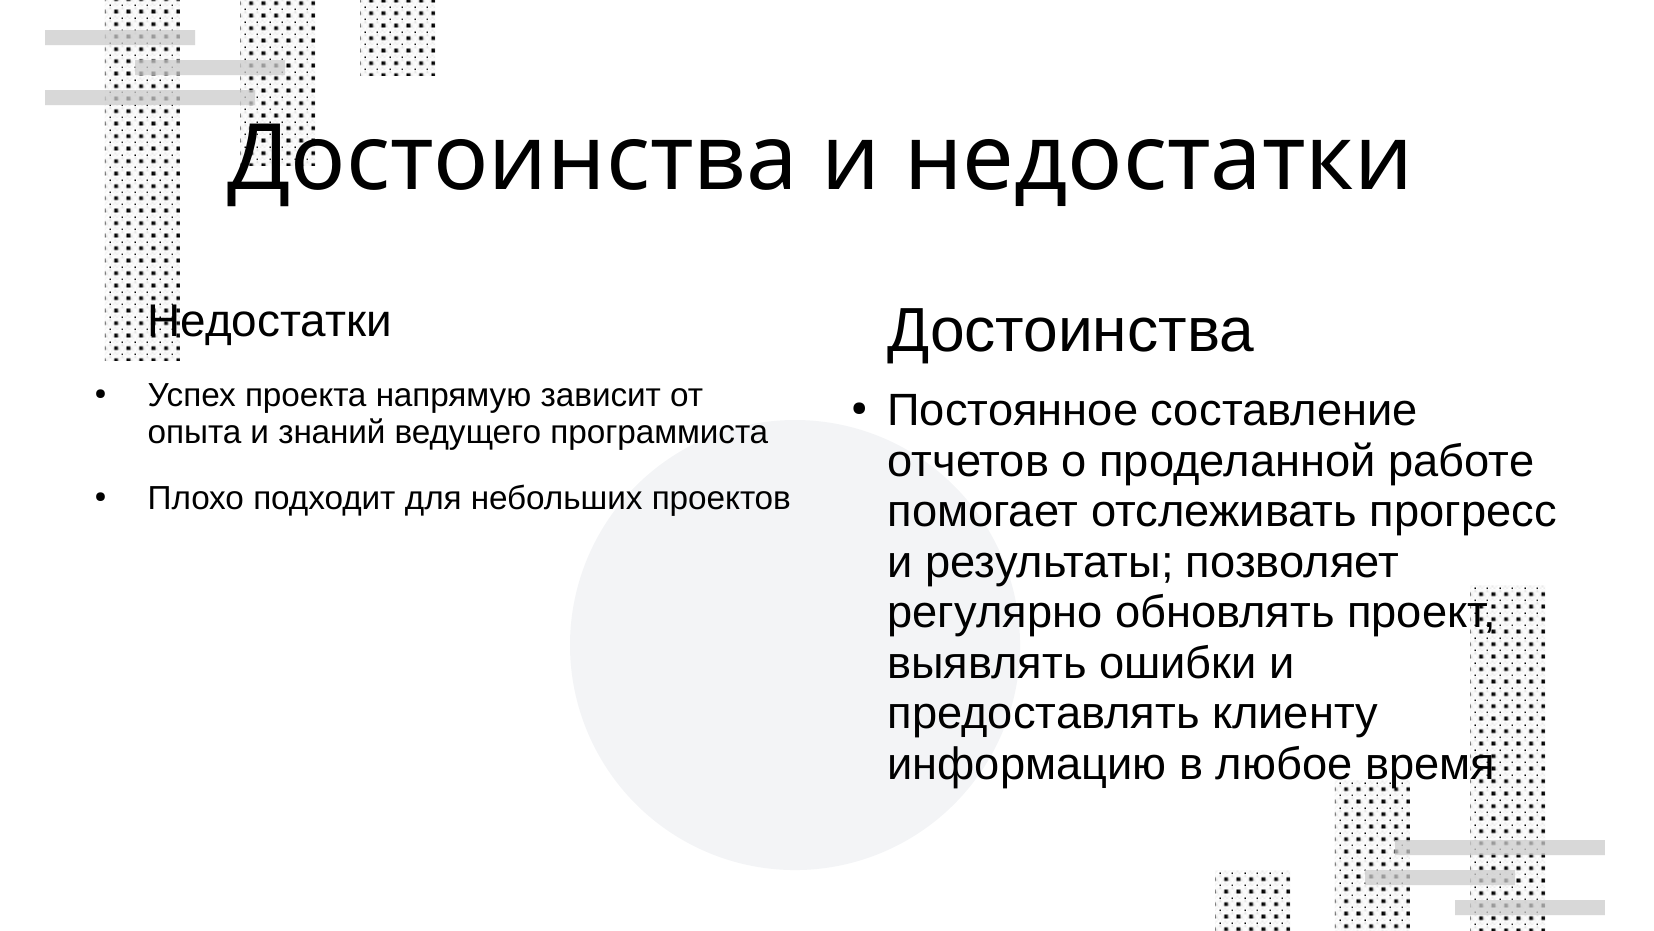

# Достоинства и недостатки
Недостатки
Успех проекта напрямую зависит от опыта и знаний ведущего программиста
Плохо подходит для небольших проектов
Достоинства
Постоянное составление отчетов о проделанной работе помогает отслеживать прогресс и результаты; позволяет регулярно обновлять проект, выявлять ошибки и предоставлять клиенту информацию в любое время